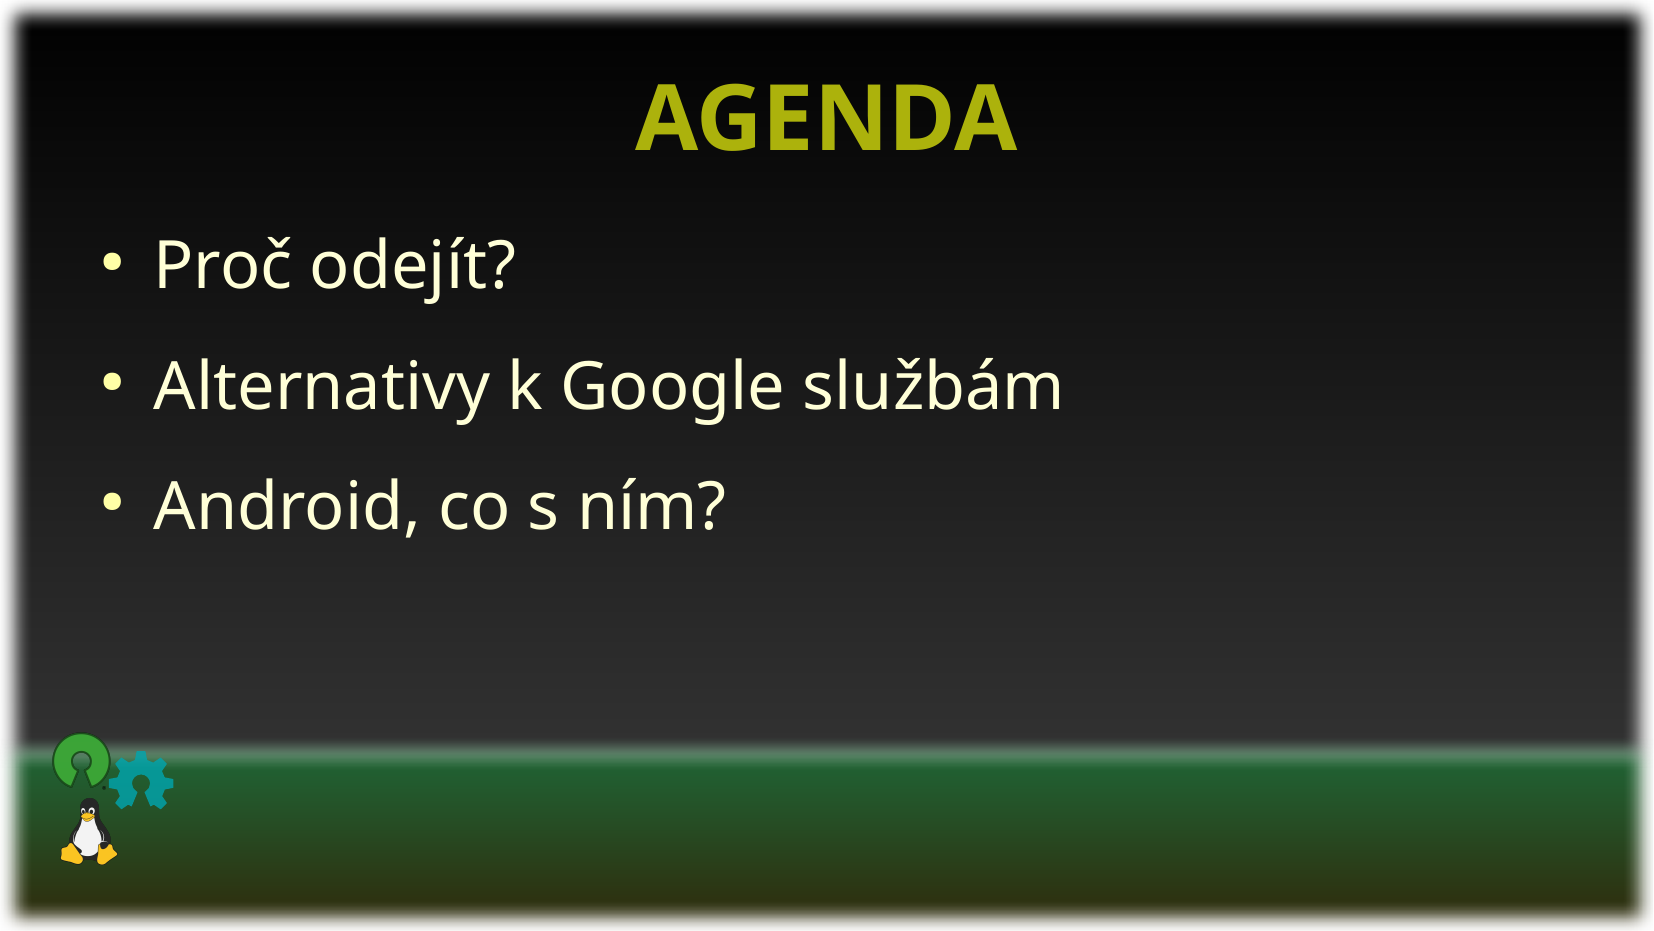

# Agenda
Proč odejít?
Alternativy k Google službám
Android, co s ním?